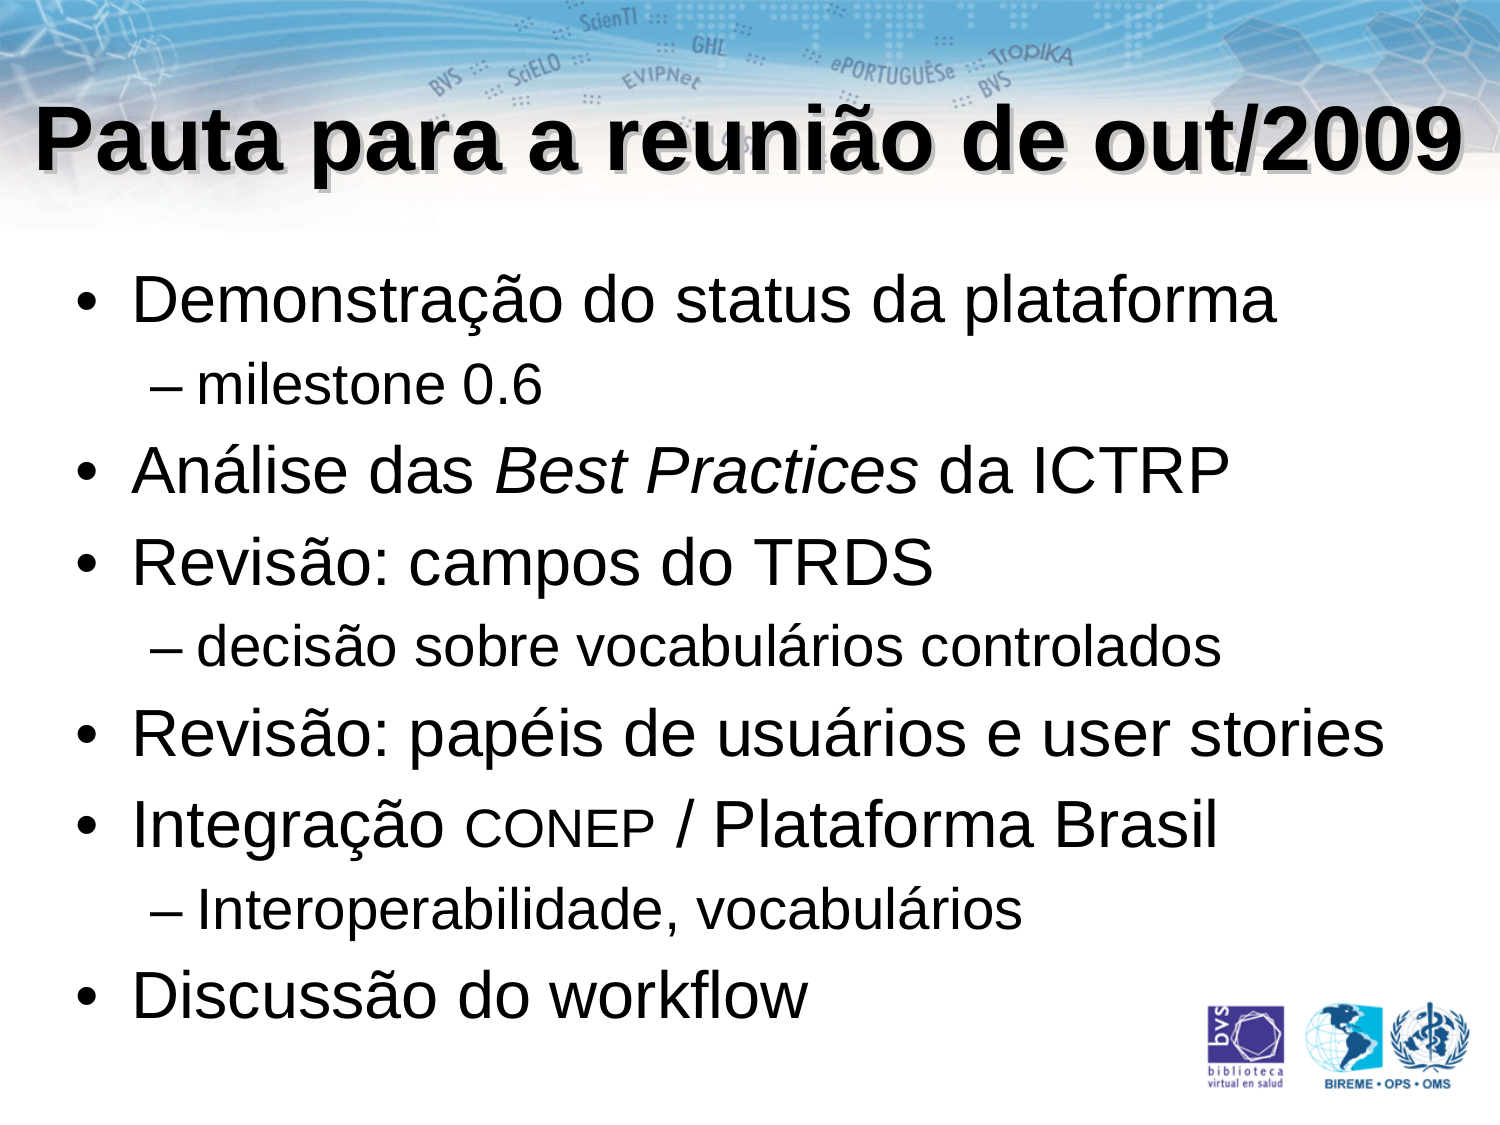

# Pauta para a reunião de out/2009
Demonstração do status da plataforma
milestone 0.6
Análise das Best Practices da ICTRP
Revisão: campos do TRDS
decisão sobre vocabulários controlados
Revisão: papéis de usuários e user stories
Integração CONEP / Plataforma Brasil
Interoperabilidade, vocabulários
Discussão do workflow